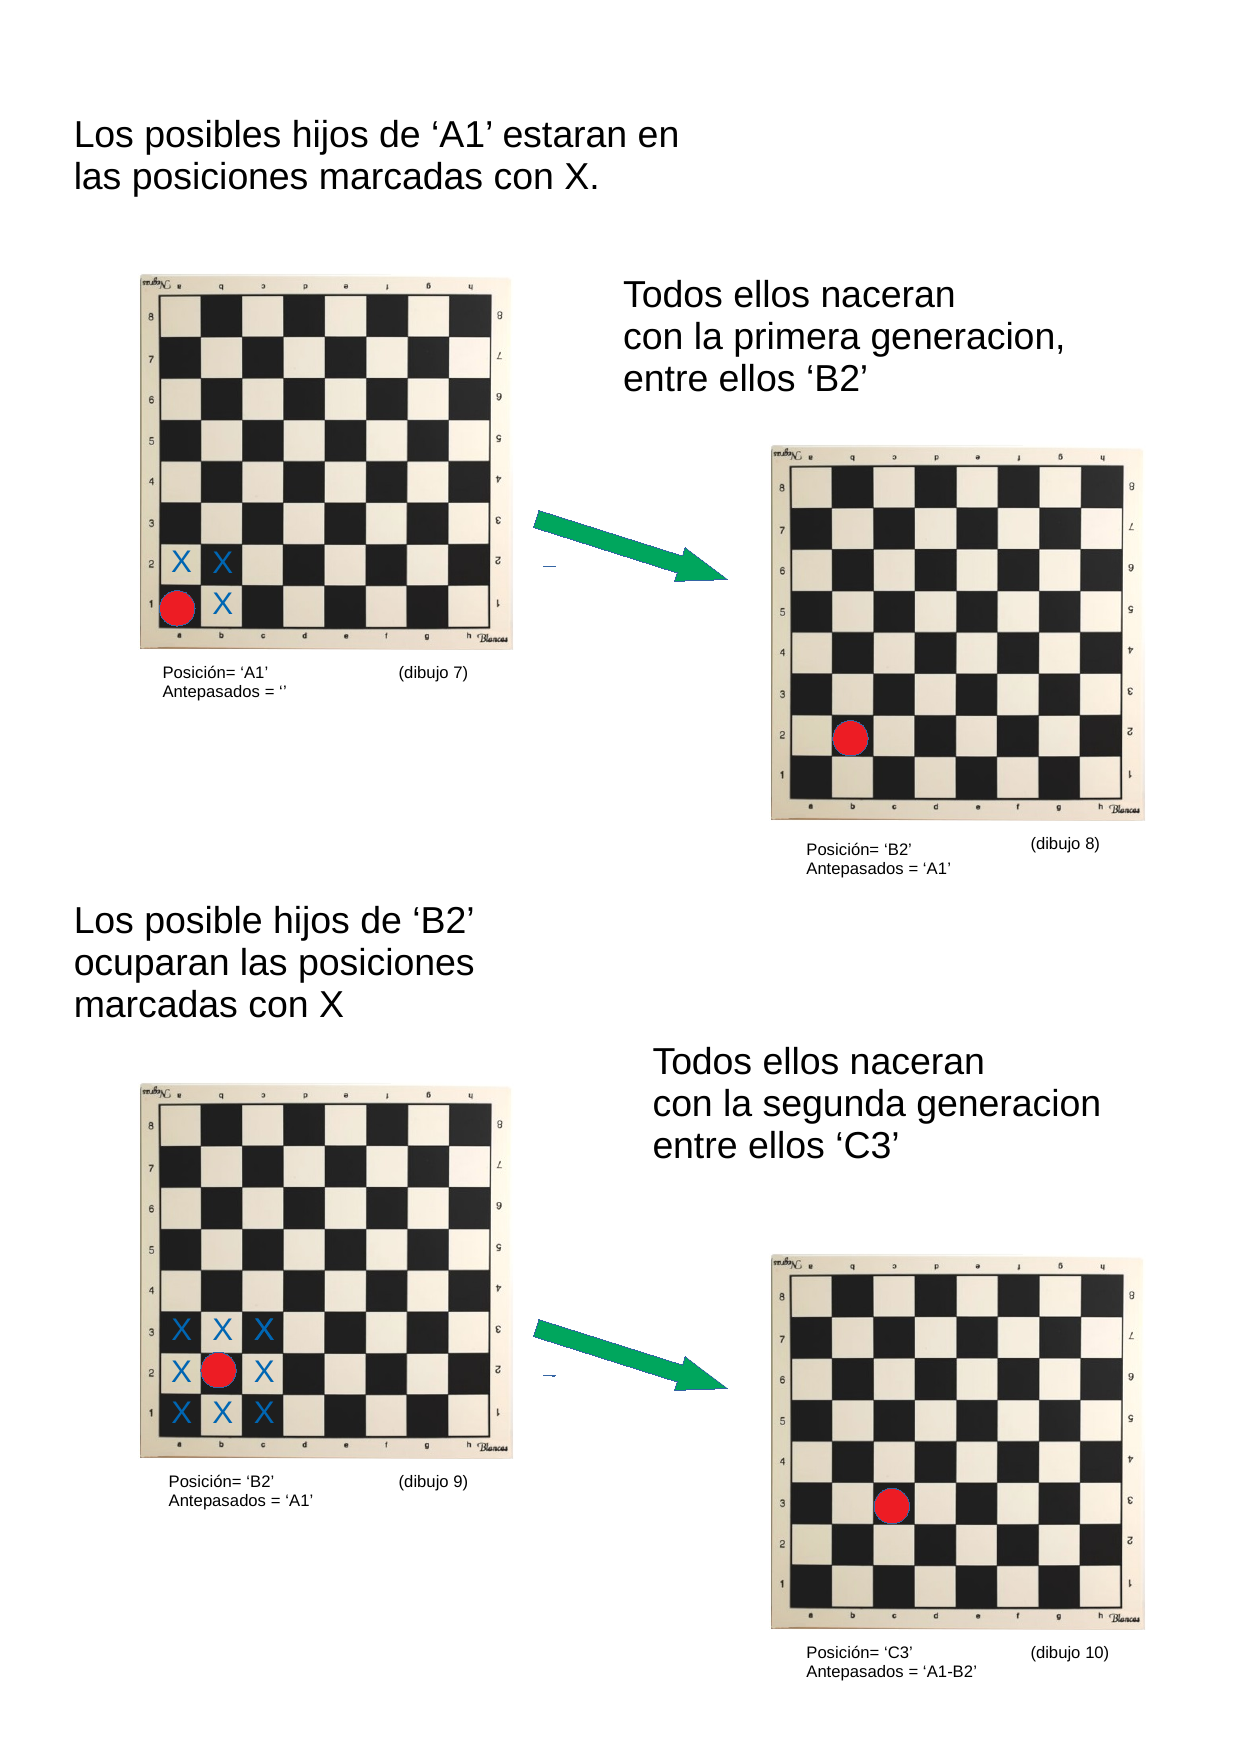

Los posibles hijos de ‘A1’ estaran en las posiciones marcadas con X.
Todos ellos naceran
con la primera generacion,
entre ellos ‘B2’
X
X
X
(dibujo 7)
Posición= ‘A1’
Antepasados = ‘’
(dibujo 8)
Posición= ‘B2’
Antepasados = ‘A1’
Los posible hijos de ‘B2’
ocuparan las posiciones
marcadas con X
Todos ellos naceran
con la segunda generacion
entre ellos ‘C3’
X
X
X
X
X
X
X
X
X
(dibujo 9)
Posición= ‘B2’
Antepasados = ‘A1’
(dibujo 10)
Posición= ‘C3’
Antepasados = ‘A1-B2’